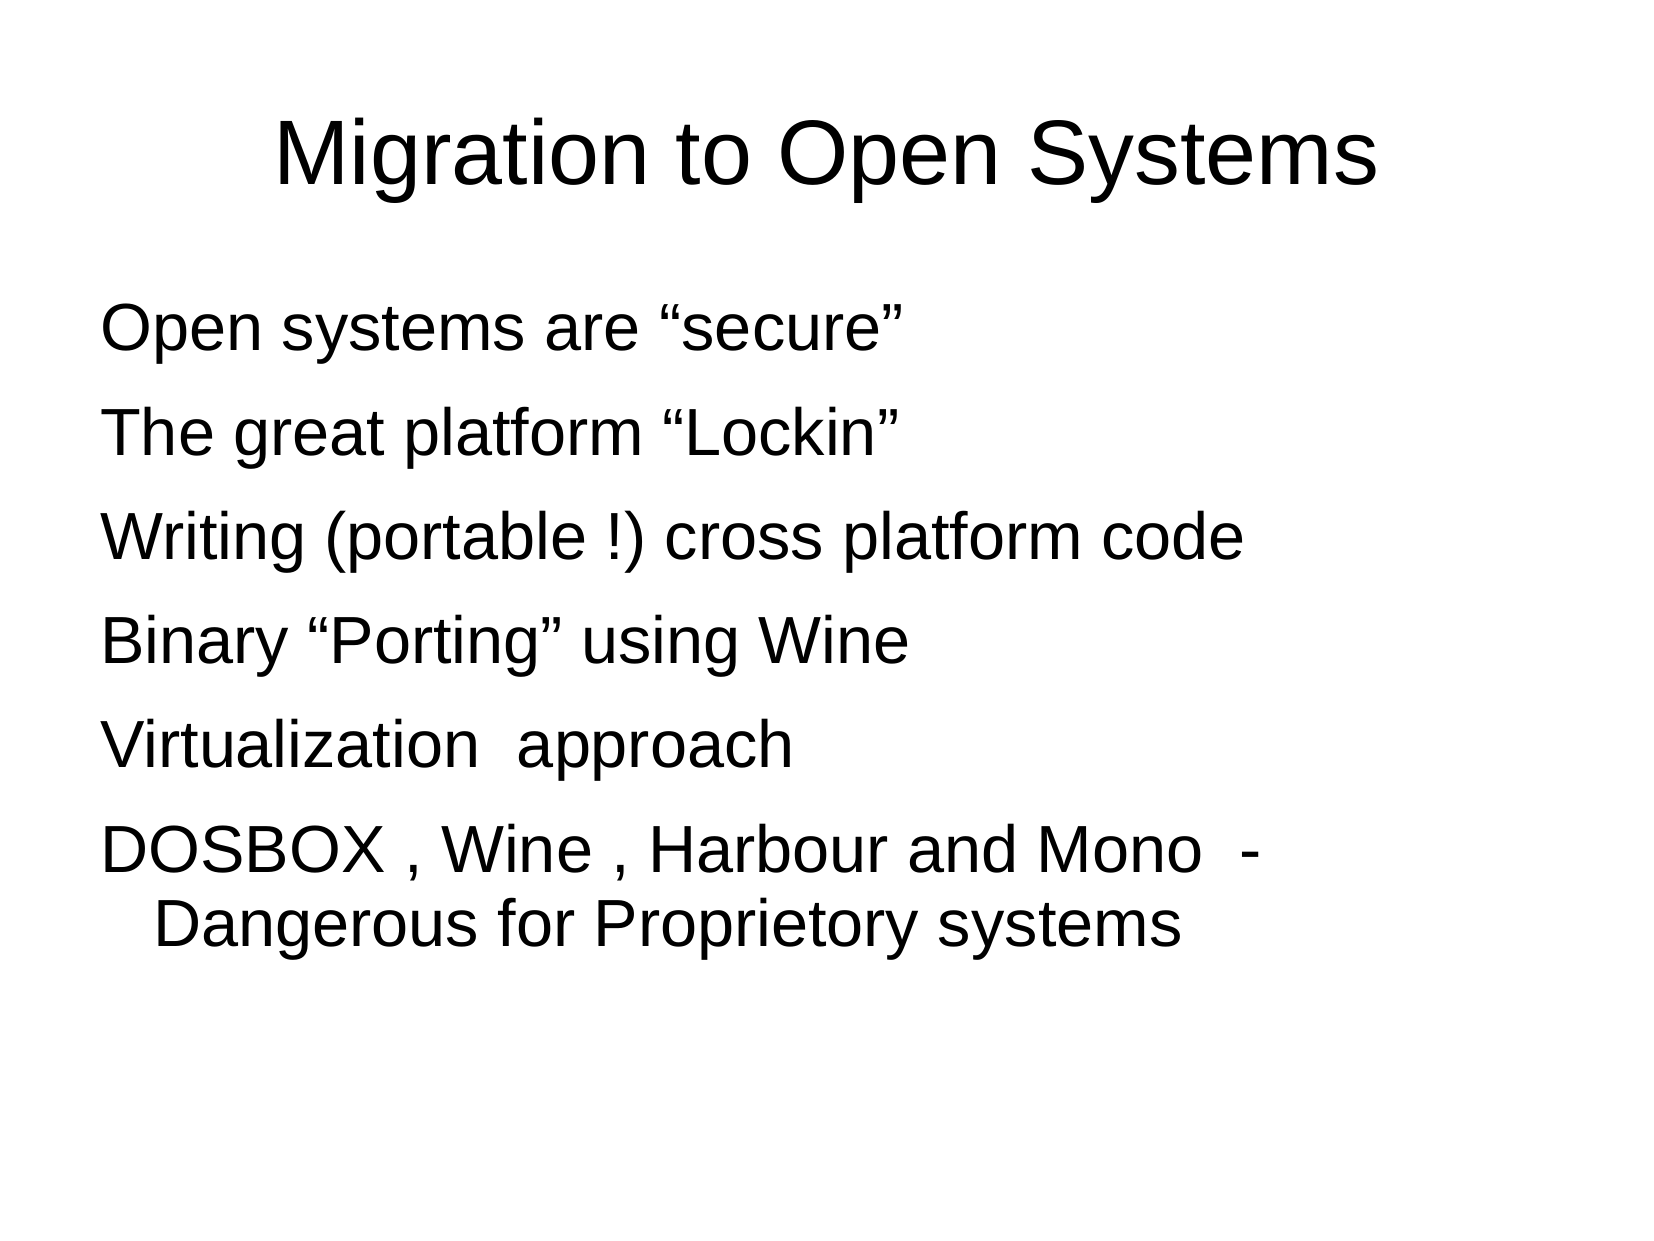

# Migration to Open Systems
Open systems are “secure”
The great platform “Lockin”
Writing (portable !) cross platform code
Binary “Porting” using Wine
Virtualization approach
DOSBOX , Wine , Harbour and Mono - Dangerous for Proprietory systems